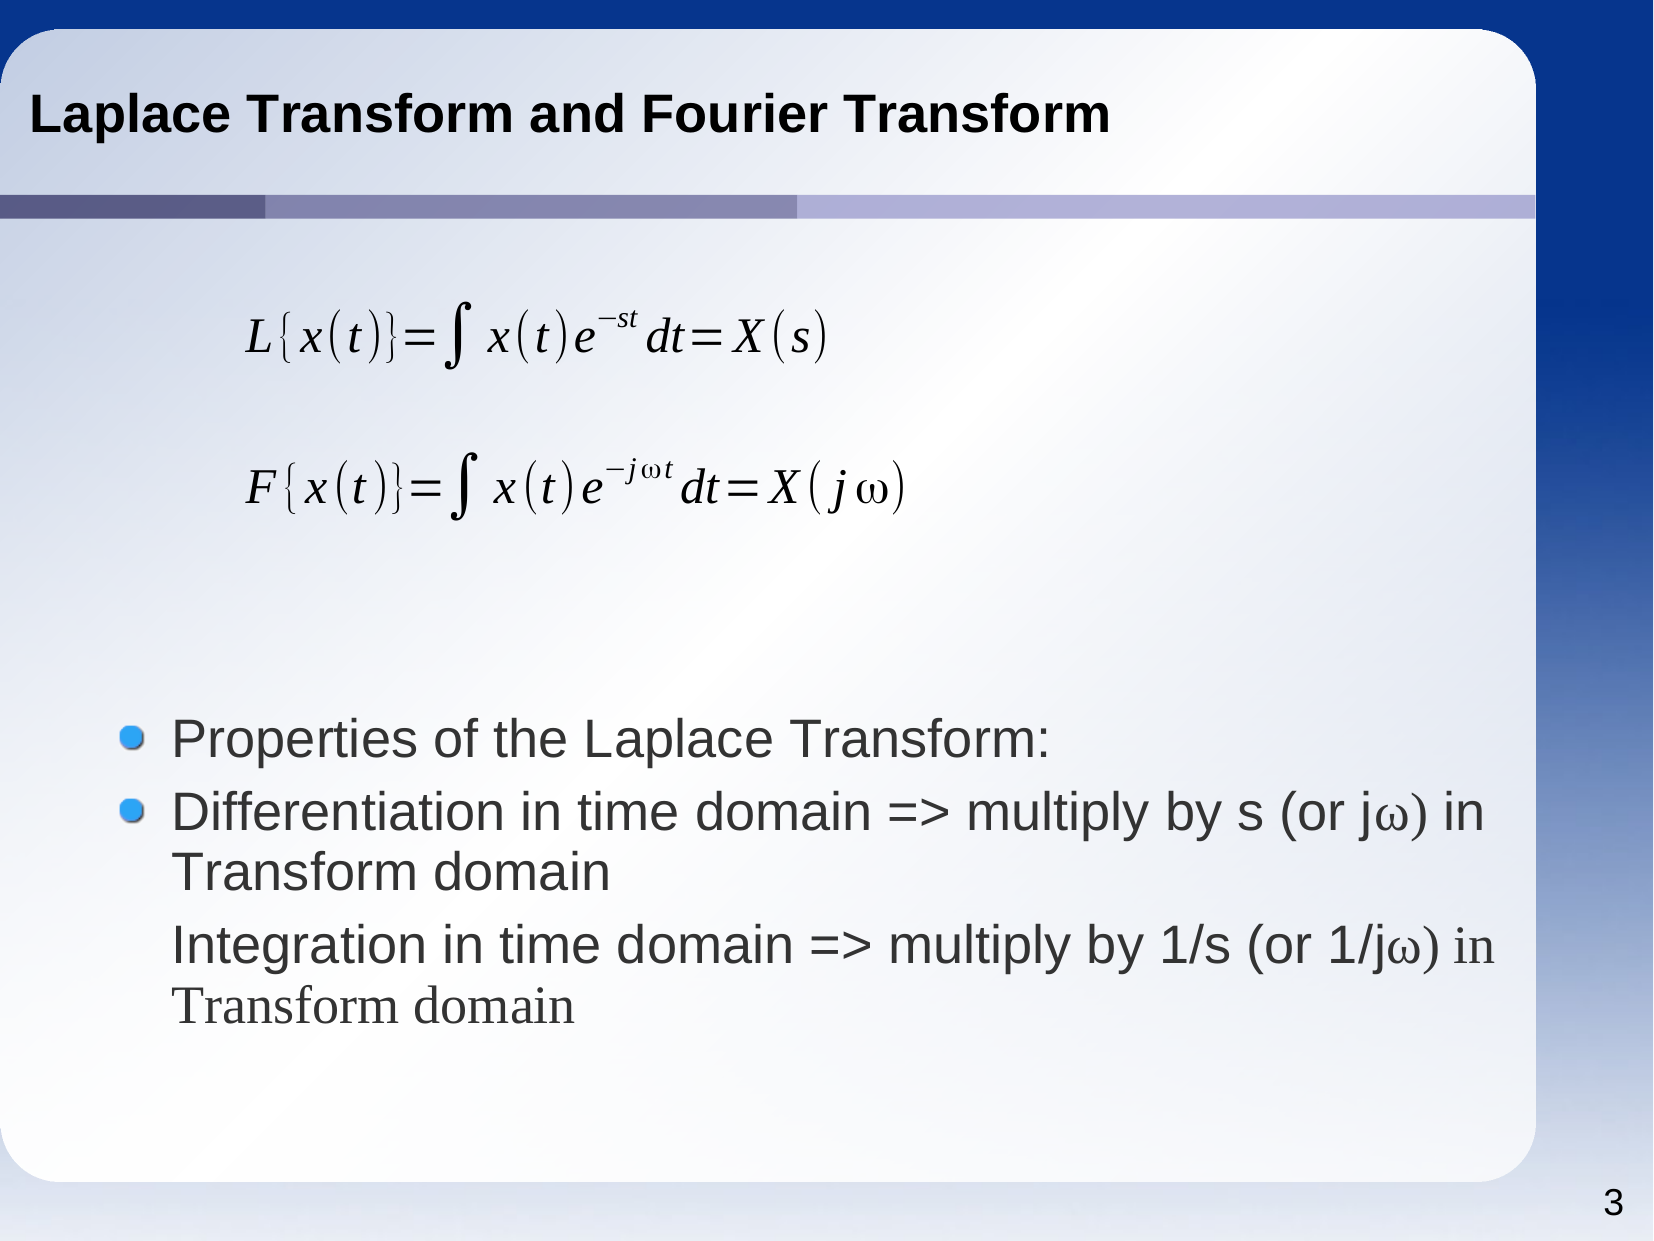

# Laplace Transform and Fourier Transform
Properties of the Laplace Transform:
Differentiation in time domain => multiply by s (or jω) in Transform domain
Integration in time domain => multiply by 1/s (or 1/jω) in Transform domain
3